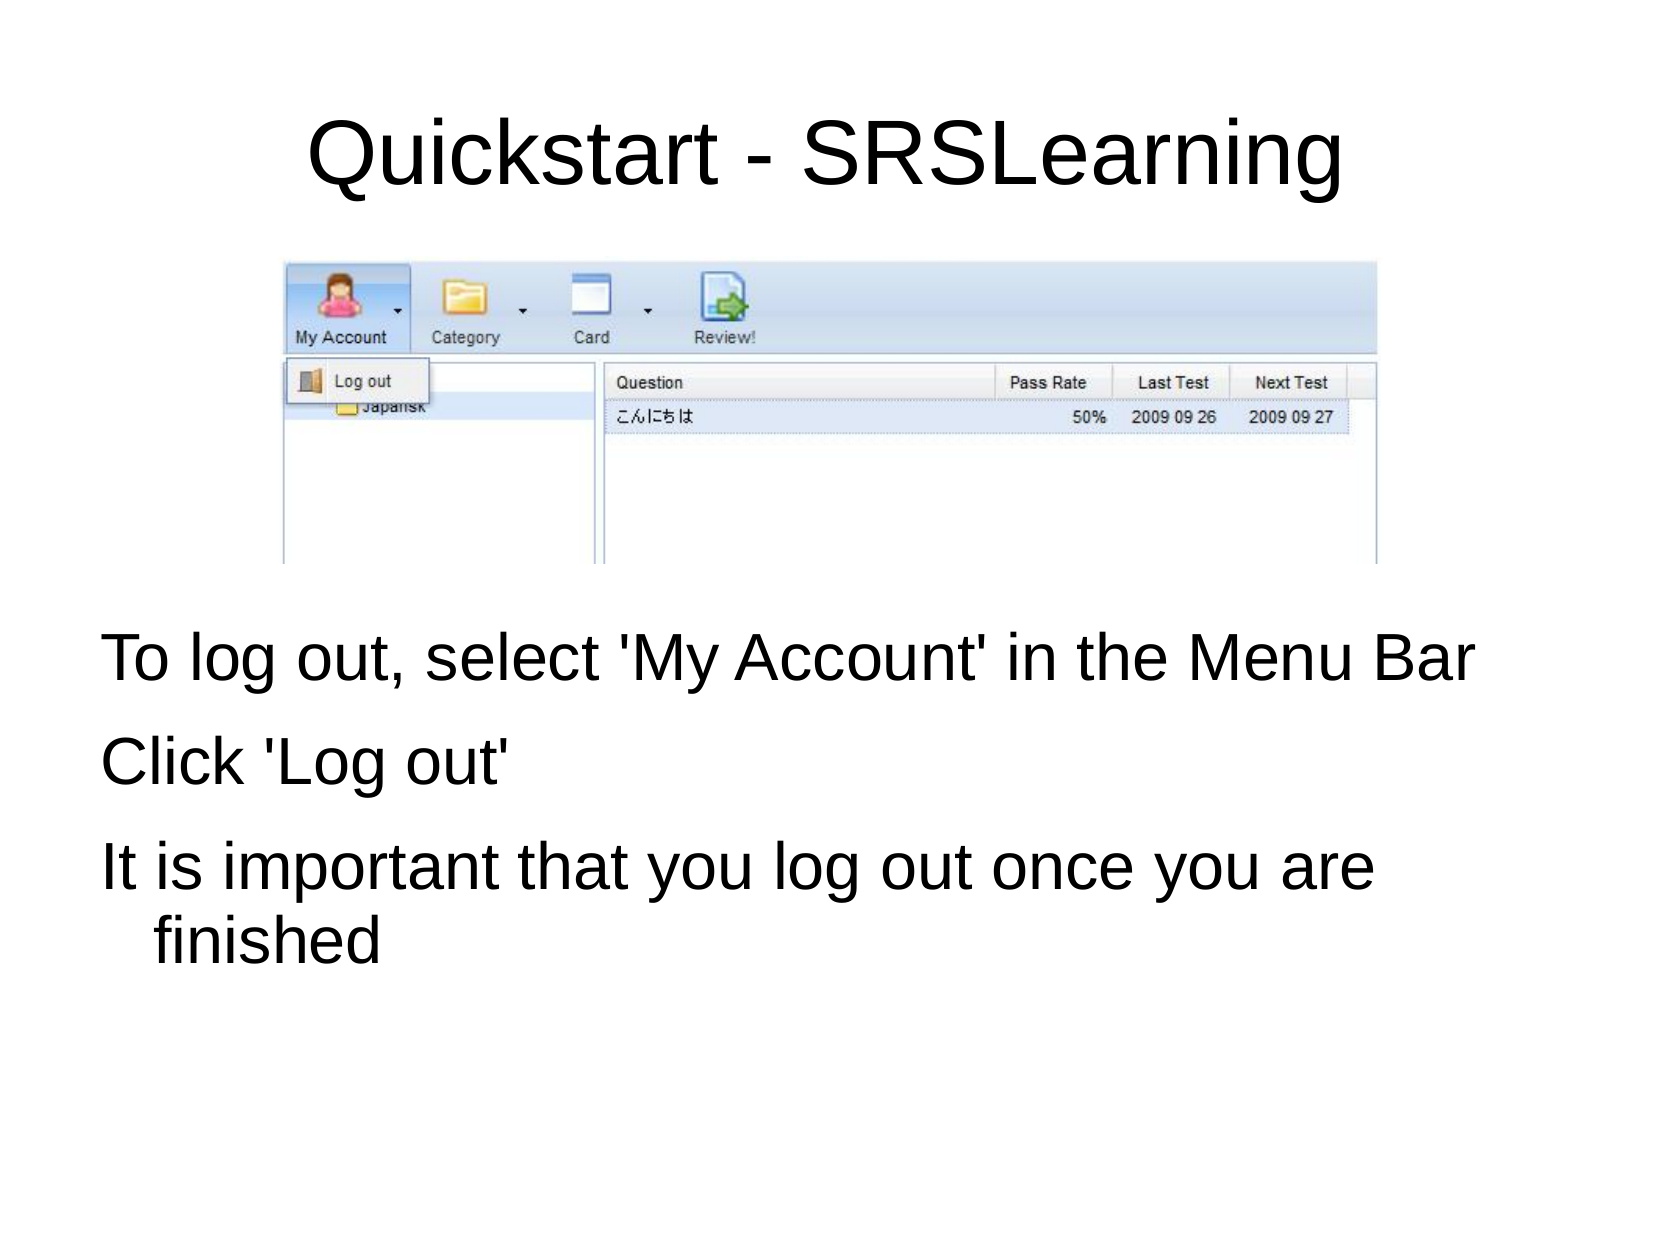

# Quickstart - SRSLearning
To log out, select 'My Account' in the Menu Bar
Click 'Log out'
It is important that you log out once you are finished